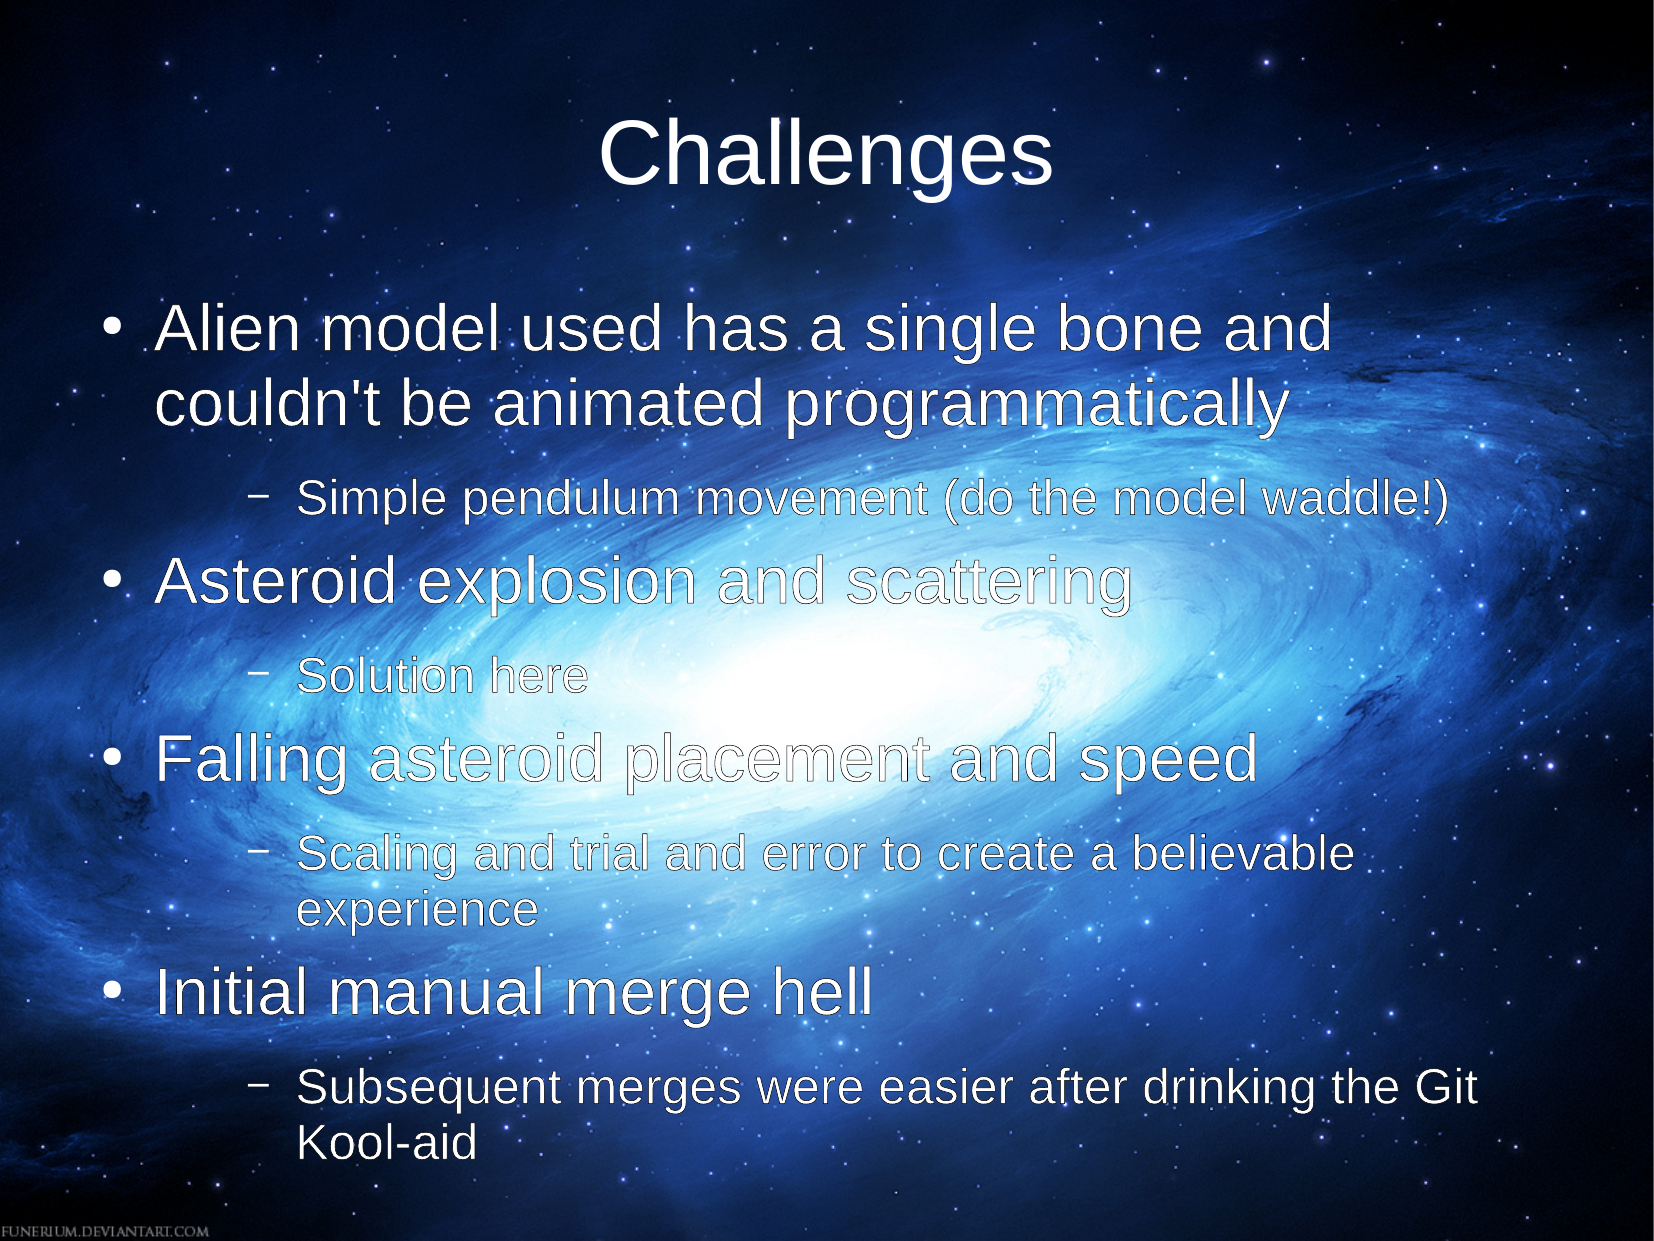

# Challenges
Alien model used has a single bone and couldn't be animated programmatically
Simple pendulum movement (do the model waddle!)
Asteroid explosion and scattering
Solution here
Falling asteroid placement and speed
Scaling and trial and error to create a believable experience
Initial manual merge hell
Subsequent merges were easier after drinking the Git Kool-aid